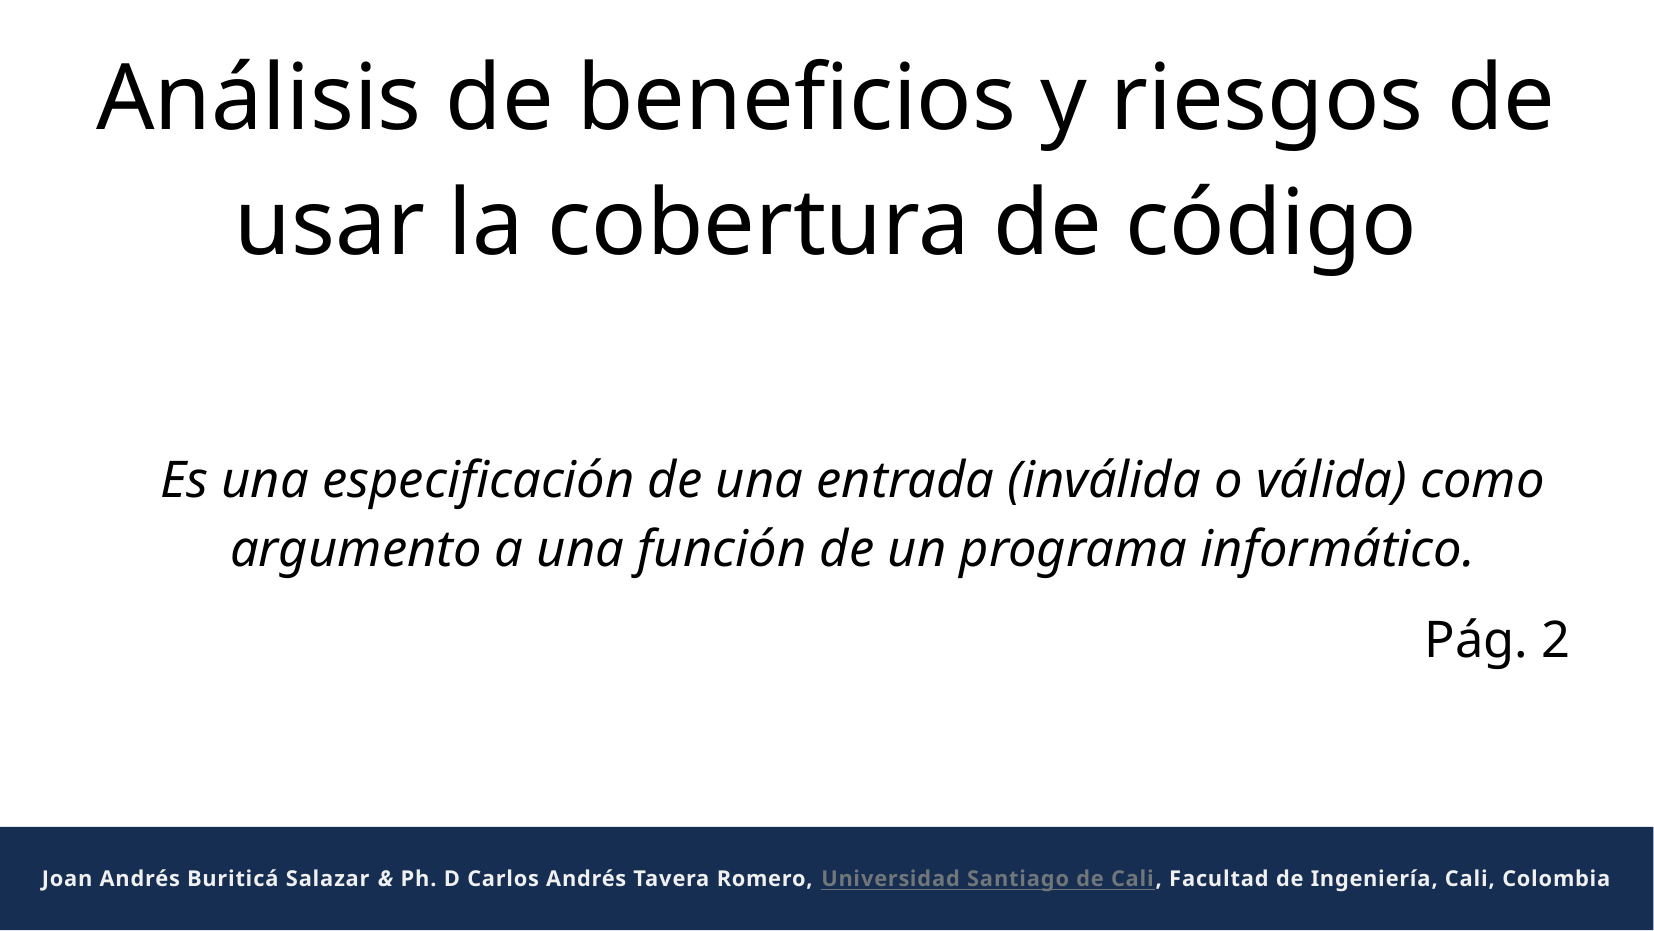

Análisis de beneficios y riesgos de usar la cobertura de código
# Es una especificación de una entrada (inválida o válida) como argumento a una función de un programa informático.
Pág. 2